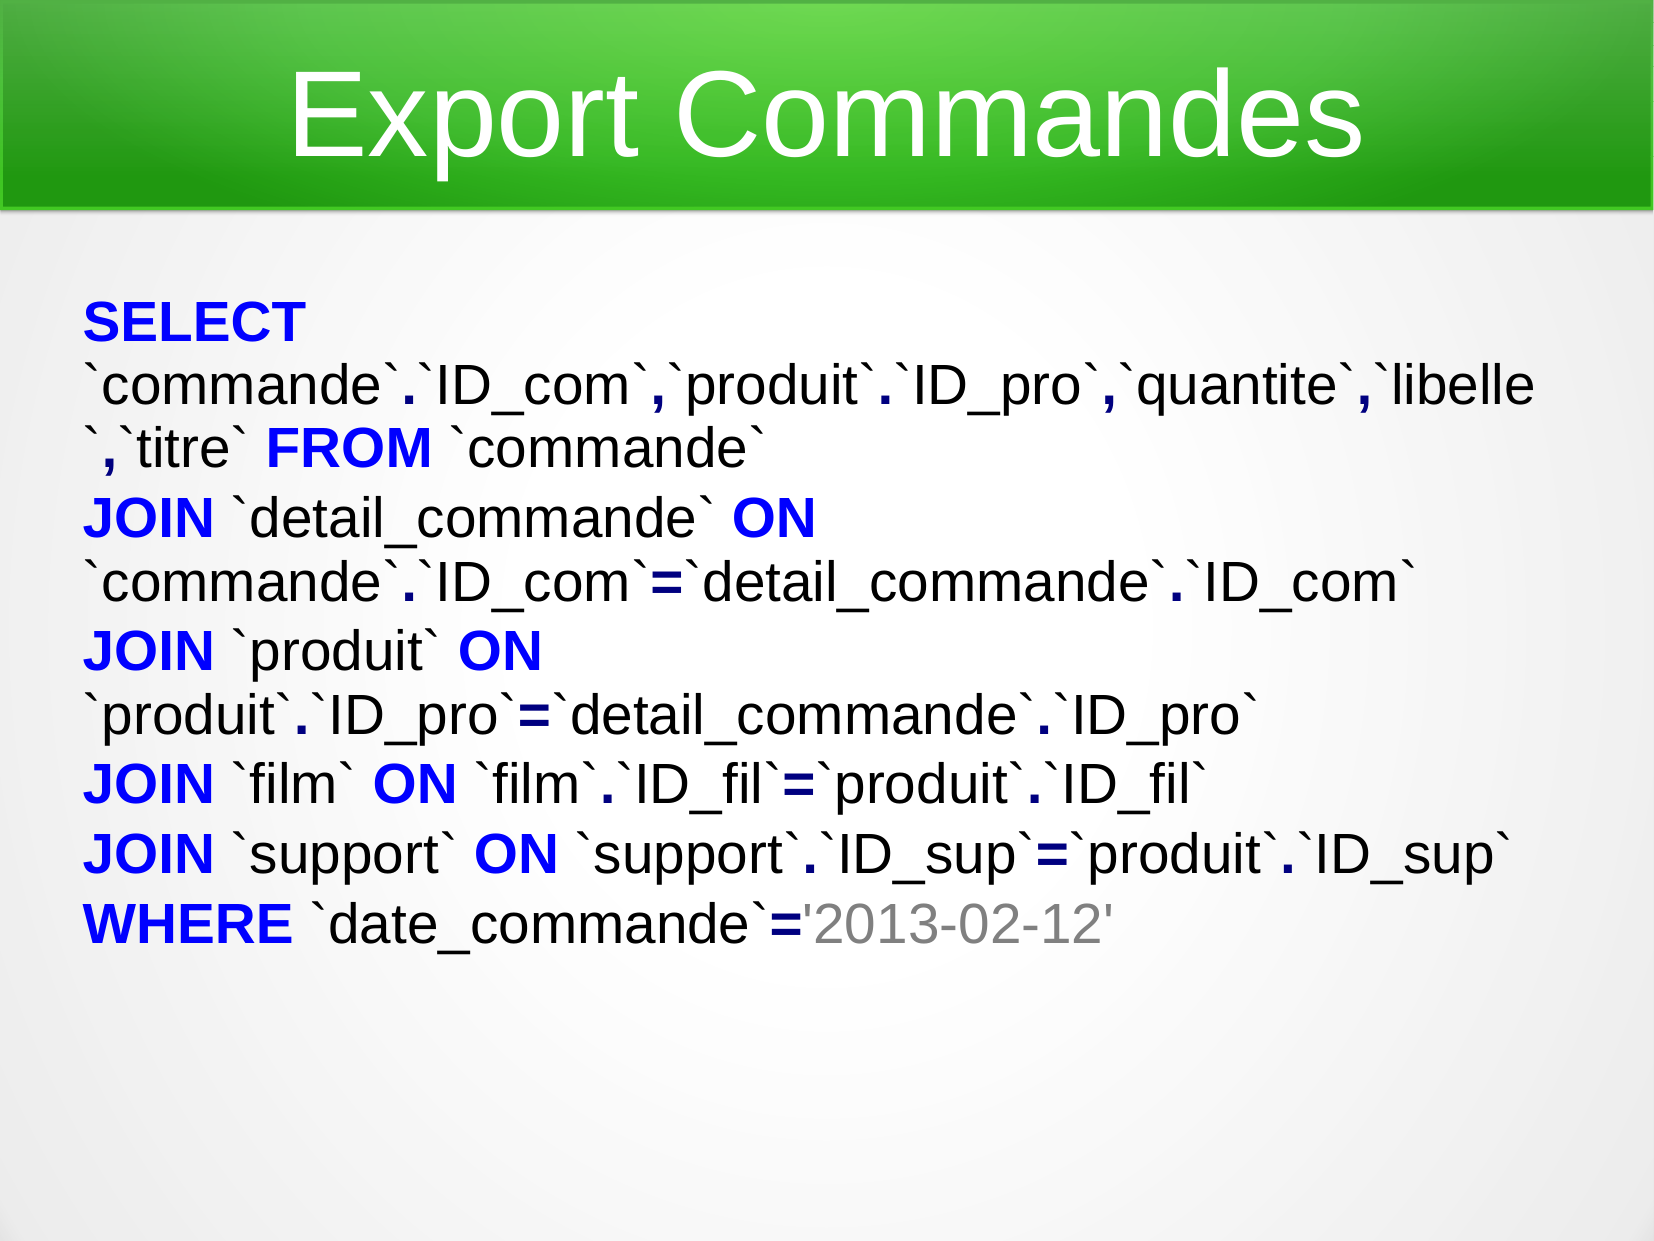

# Export Commandes
SELECT `commande`.`ID_com`,`produit`.`ID_pro`,`quantite`,`libelle`,`titre` FROM `commande`
JOIN `detail_commande` ON `commande`.`ID_com`=`detail_commande`.`ID_com`
JOIN `produit` ON `produit`.`ID_pro`=`detail_commande`.`ID_pro`
JOIN `film` ON `film`.`ID_fil`=`produit`.`ID_fil`
JOIN `support` ON `support`.`ID_sup`=`produit`.`ID_sup`
WHERE `date_commande`='2013-02-12'